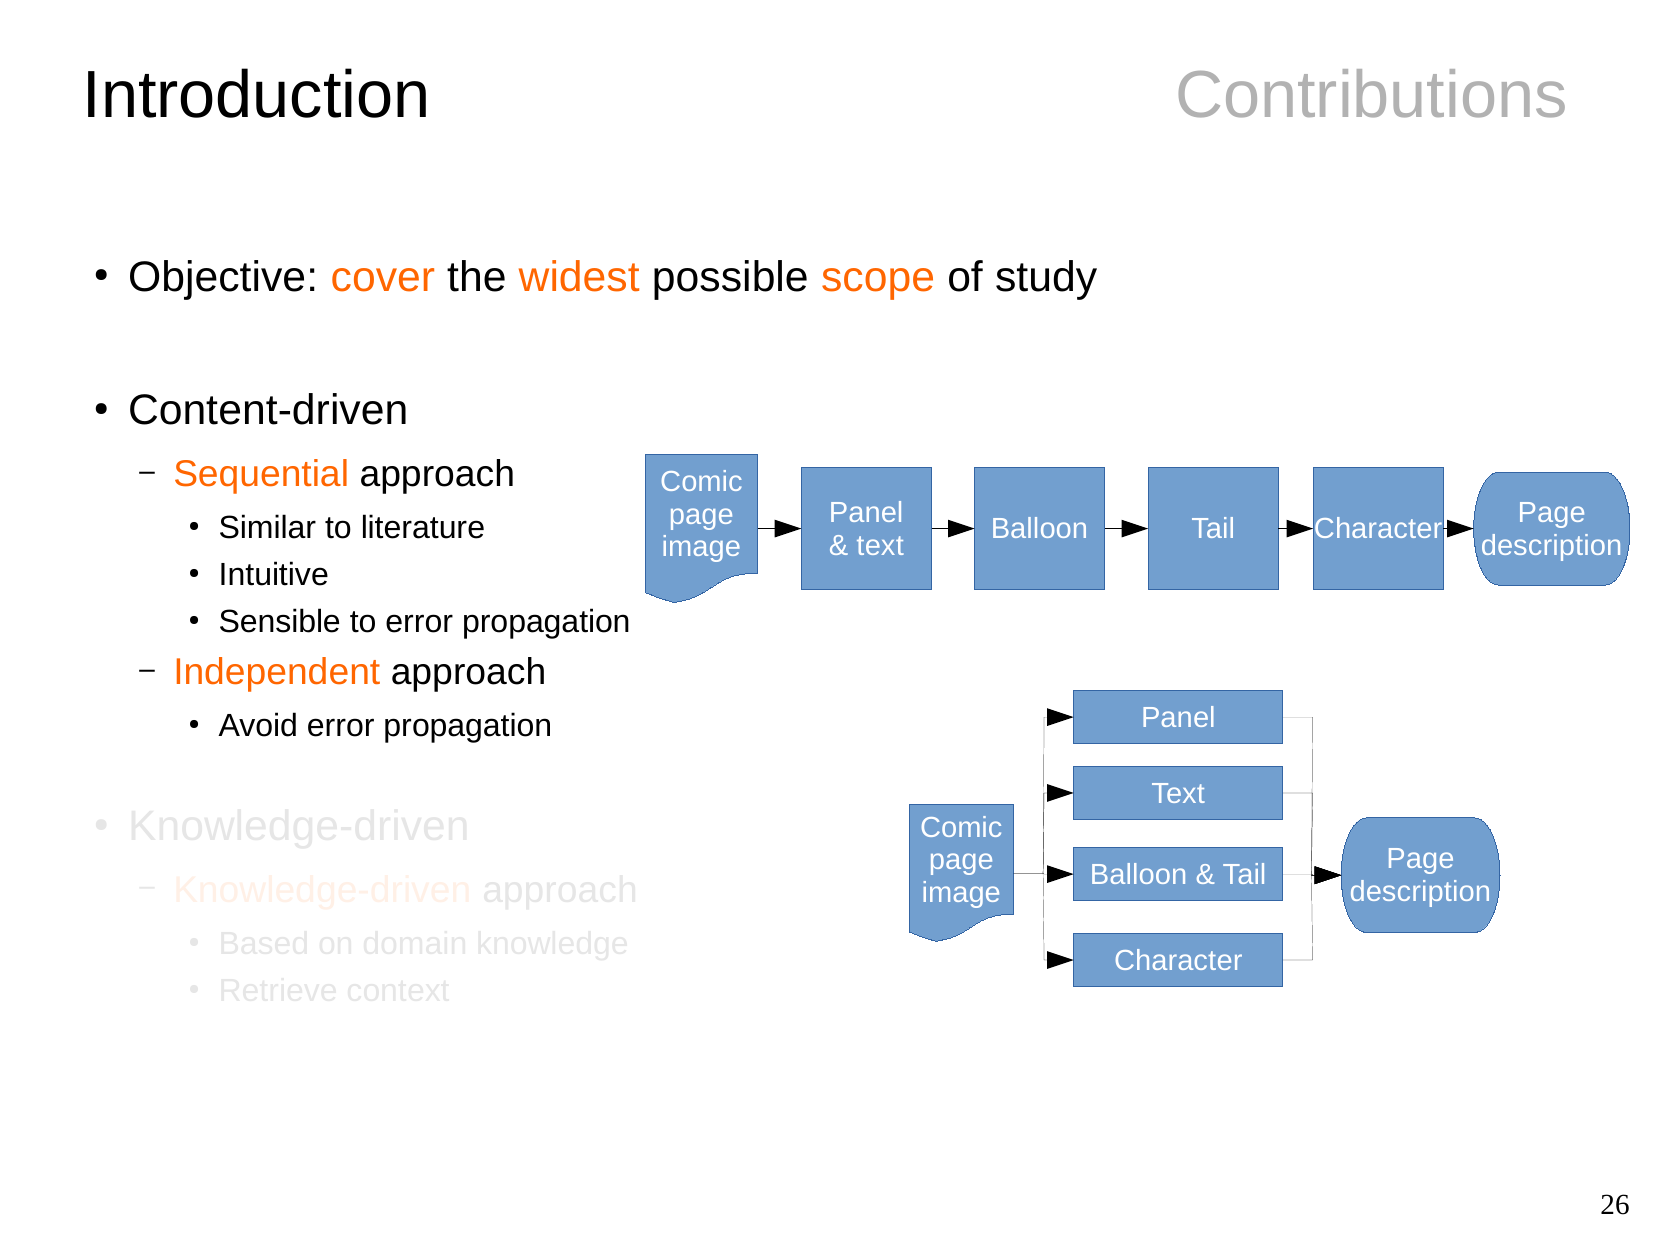

# Introduction
In this thesis we propose three approaches in order to cover the widest possible
scope of study, from a sequential and supervised approach to an knowledge-driven and
unsupervised method.
The first approach profits from the relations between elements
to guide the retrieval process.
For instance, the panels are first extracted then balloons containing text that are inside panels and finally comic character regions of interest are defined from the speech balloon tail indications. This approach is quite intuitive but also very sensitive to error propagation issue between the different extraction
Steps [8,67].
The second approach consists in making the extraction independent from
each other, in order to avoid error propagation issues.
The third proposition adds contextual information to the independent extractions. The context is retrieved by matching extracted element relations with a generic model of the domain knowledge.
This last approach allows a semantic description of the images. For instance, text
regions that are detected inside balloons are inferred as being speech text regions and
comic characters that are pointed by a tail as speaking characters.
Two (content-driven) approaches and 1 knowledge-driven.
- introduce by explaining the advantage and disadvantages of the 3 approaches, why 3, which one first... (sequential in literature, limitation, advantage/inconvenient of independent, same for knowledge-driven (current trends)) "recover the main drawback of the first approach: error propagation", show where are ALL the contributions of the thesis
Objective: cover the widest possible scope of study
Content-driven
Sequential approach
Similar to literature
Intuitive
Sensible to error propagation
Independent approach
Avoid error propagation
Knowledge-driven
Knowledge-driven approach
Based on domain knowledge
Retrieve context
Comic
page
image
Panel
& text
Balloon
Tail
Character
Page
description
Panel
Text
Comic
page
image
Page
description
Balloon & Tail
Character
26